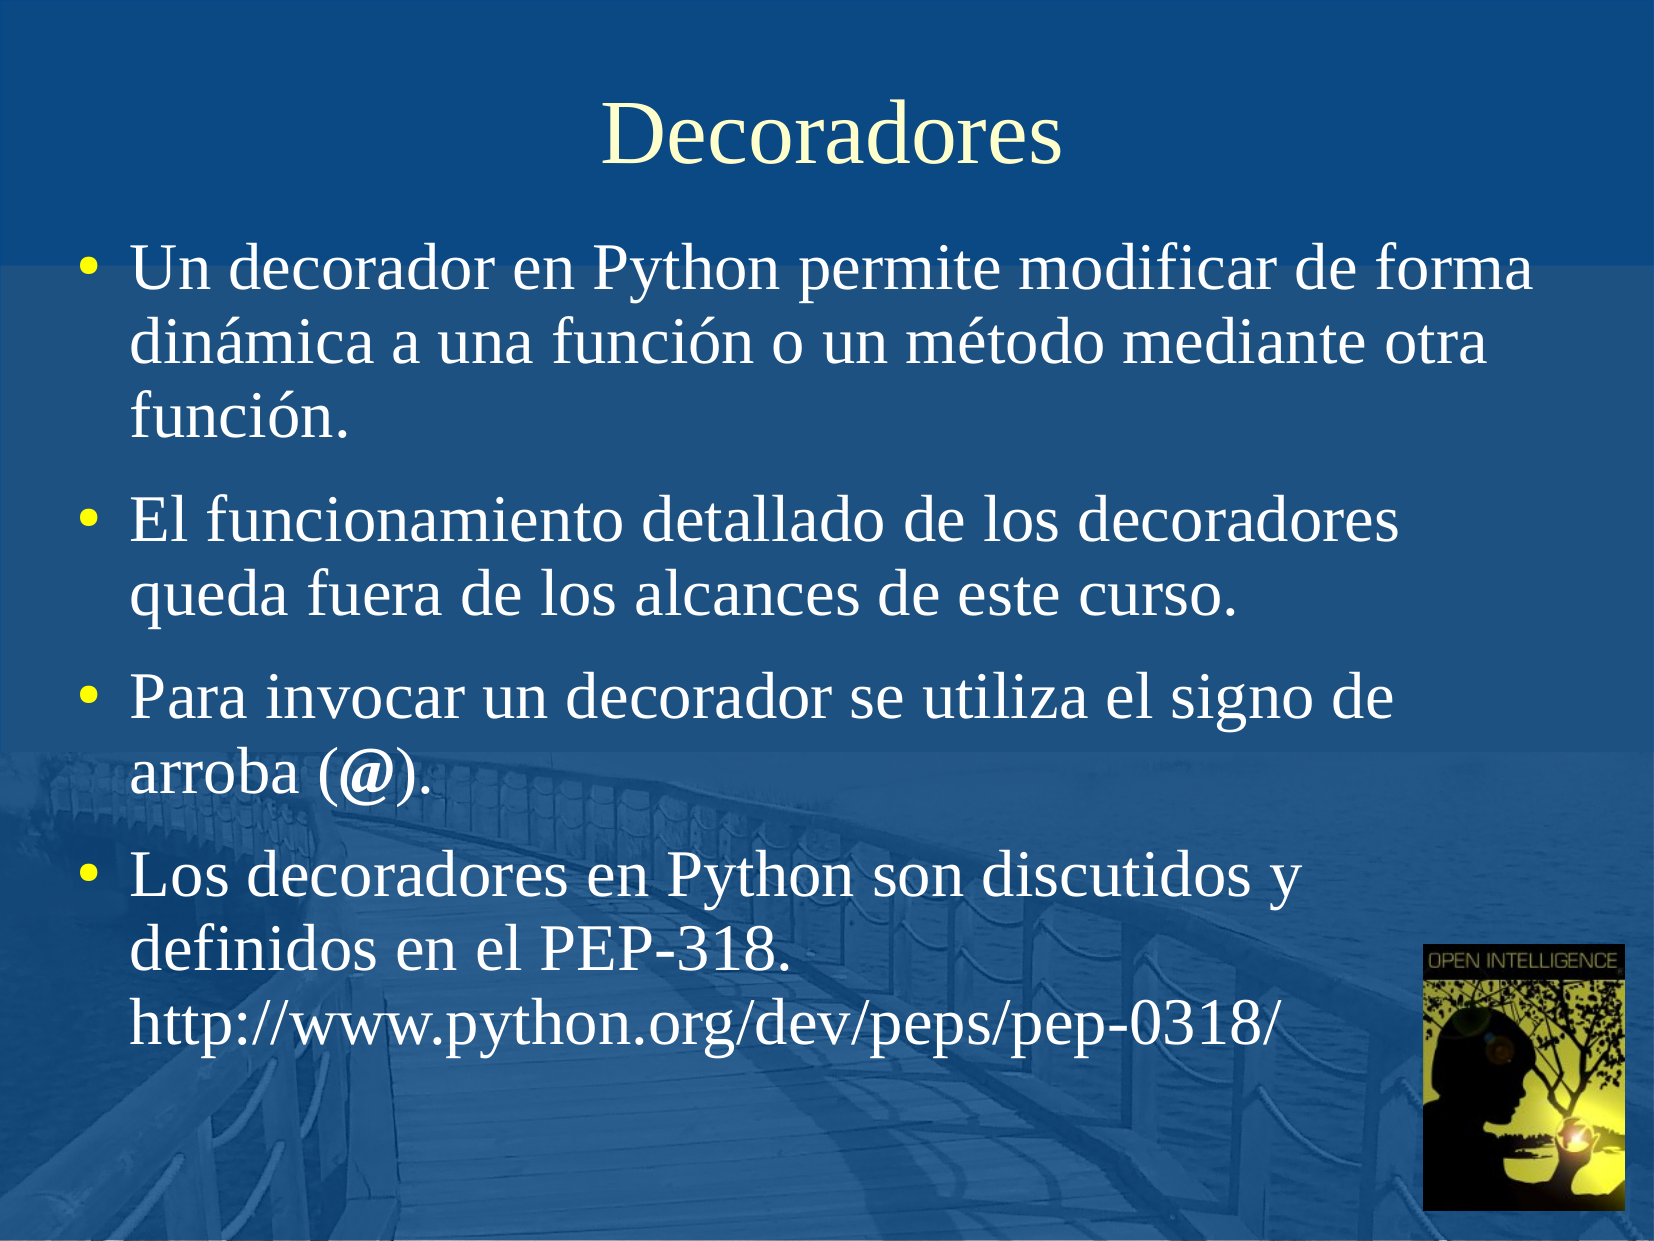

# Decoradores
Un decorador en Python permite modificar de forma dinámica a una función o un método mediante otra función.
El funcionamiento detallado de los decoradores queda fuera de los alcances de este curso.
Para invocar un decorador se utiliza el signo de arroba (@).
Los decoradores en Python son discutidos y definidos en el PEP-318.
http://www.python.org/dev/peps/pep-0318/